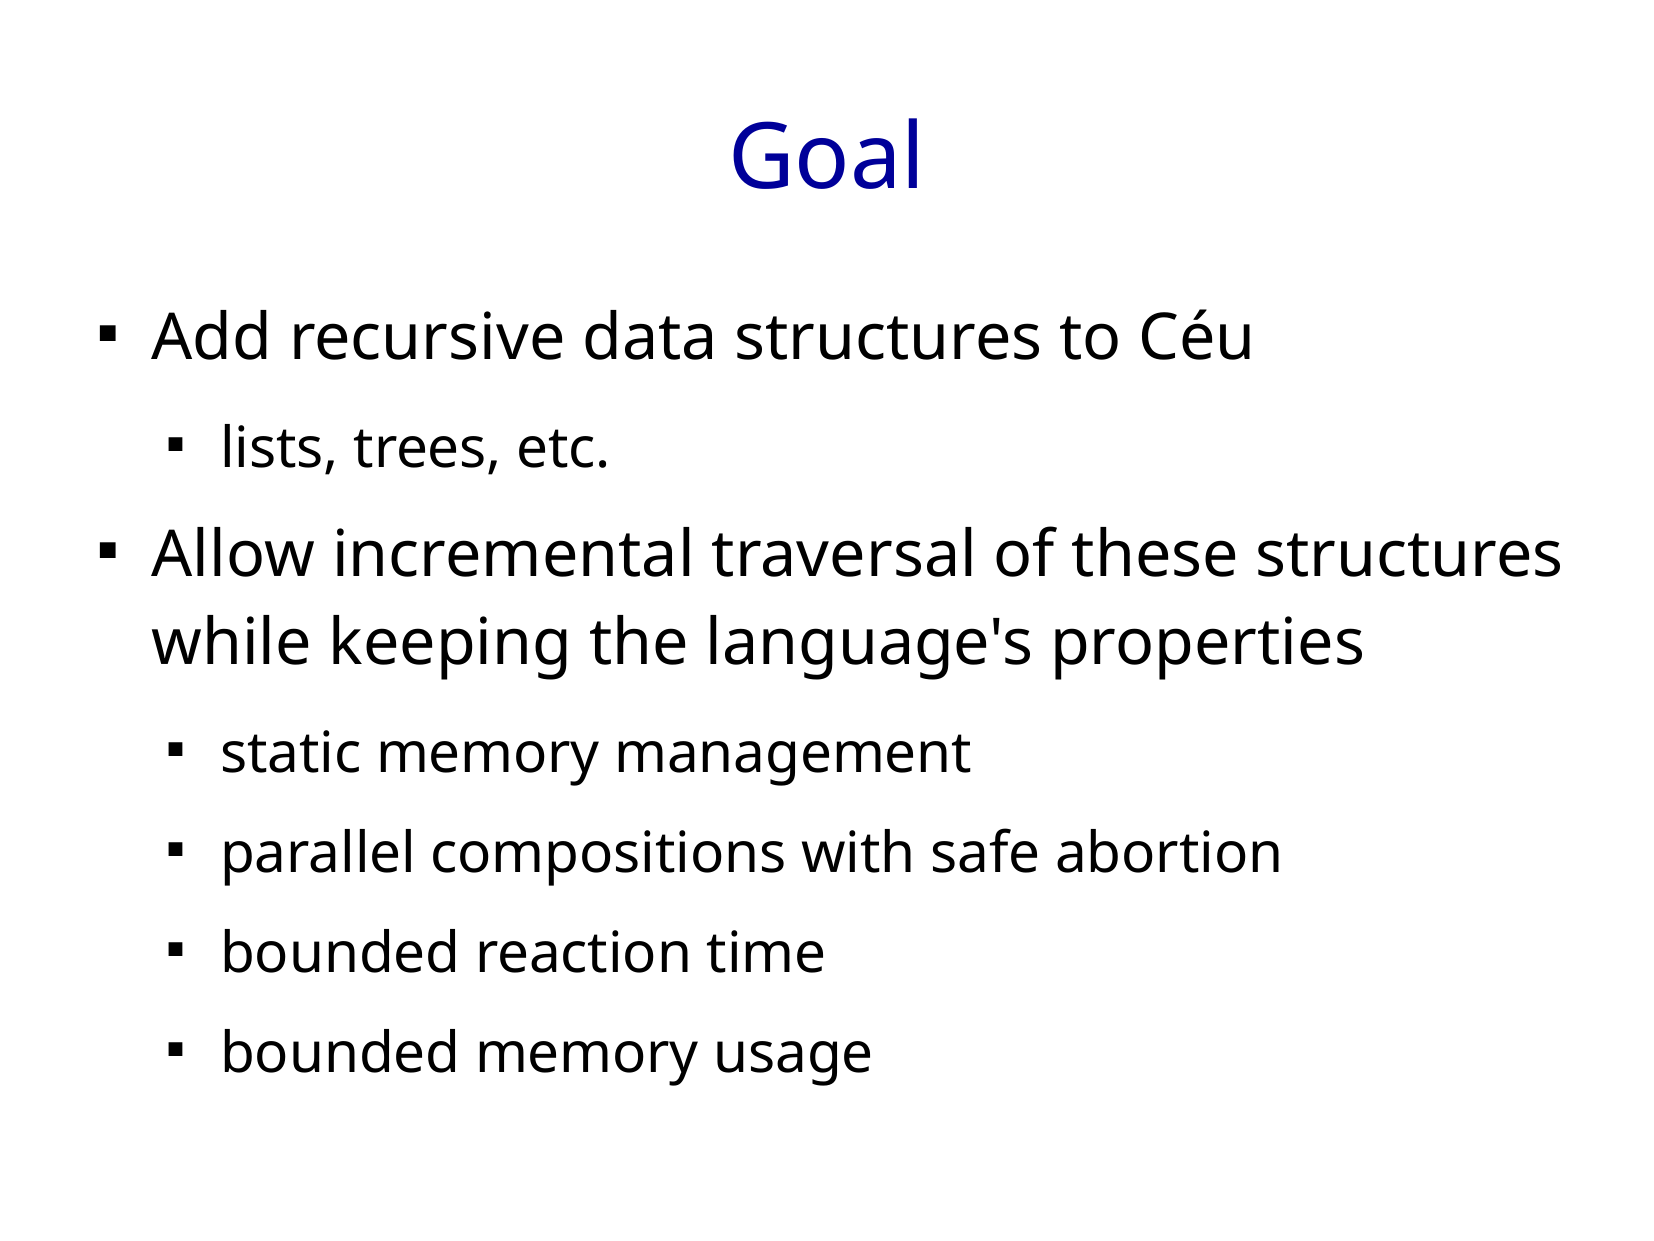

# Goal
Add recursive data structures to Céu
lists, trees, etc.
Allow incremental traversal of these structures
while keeping the language's properties
static memory management
parallel compositions with safe abortion
bounded reaction time
bounded memory usage